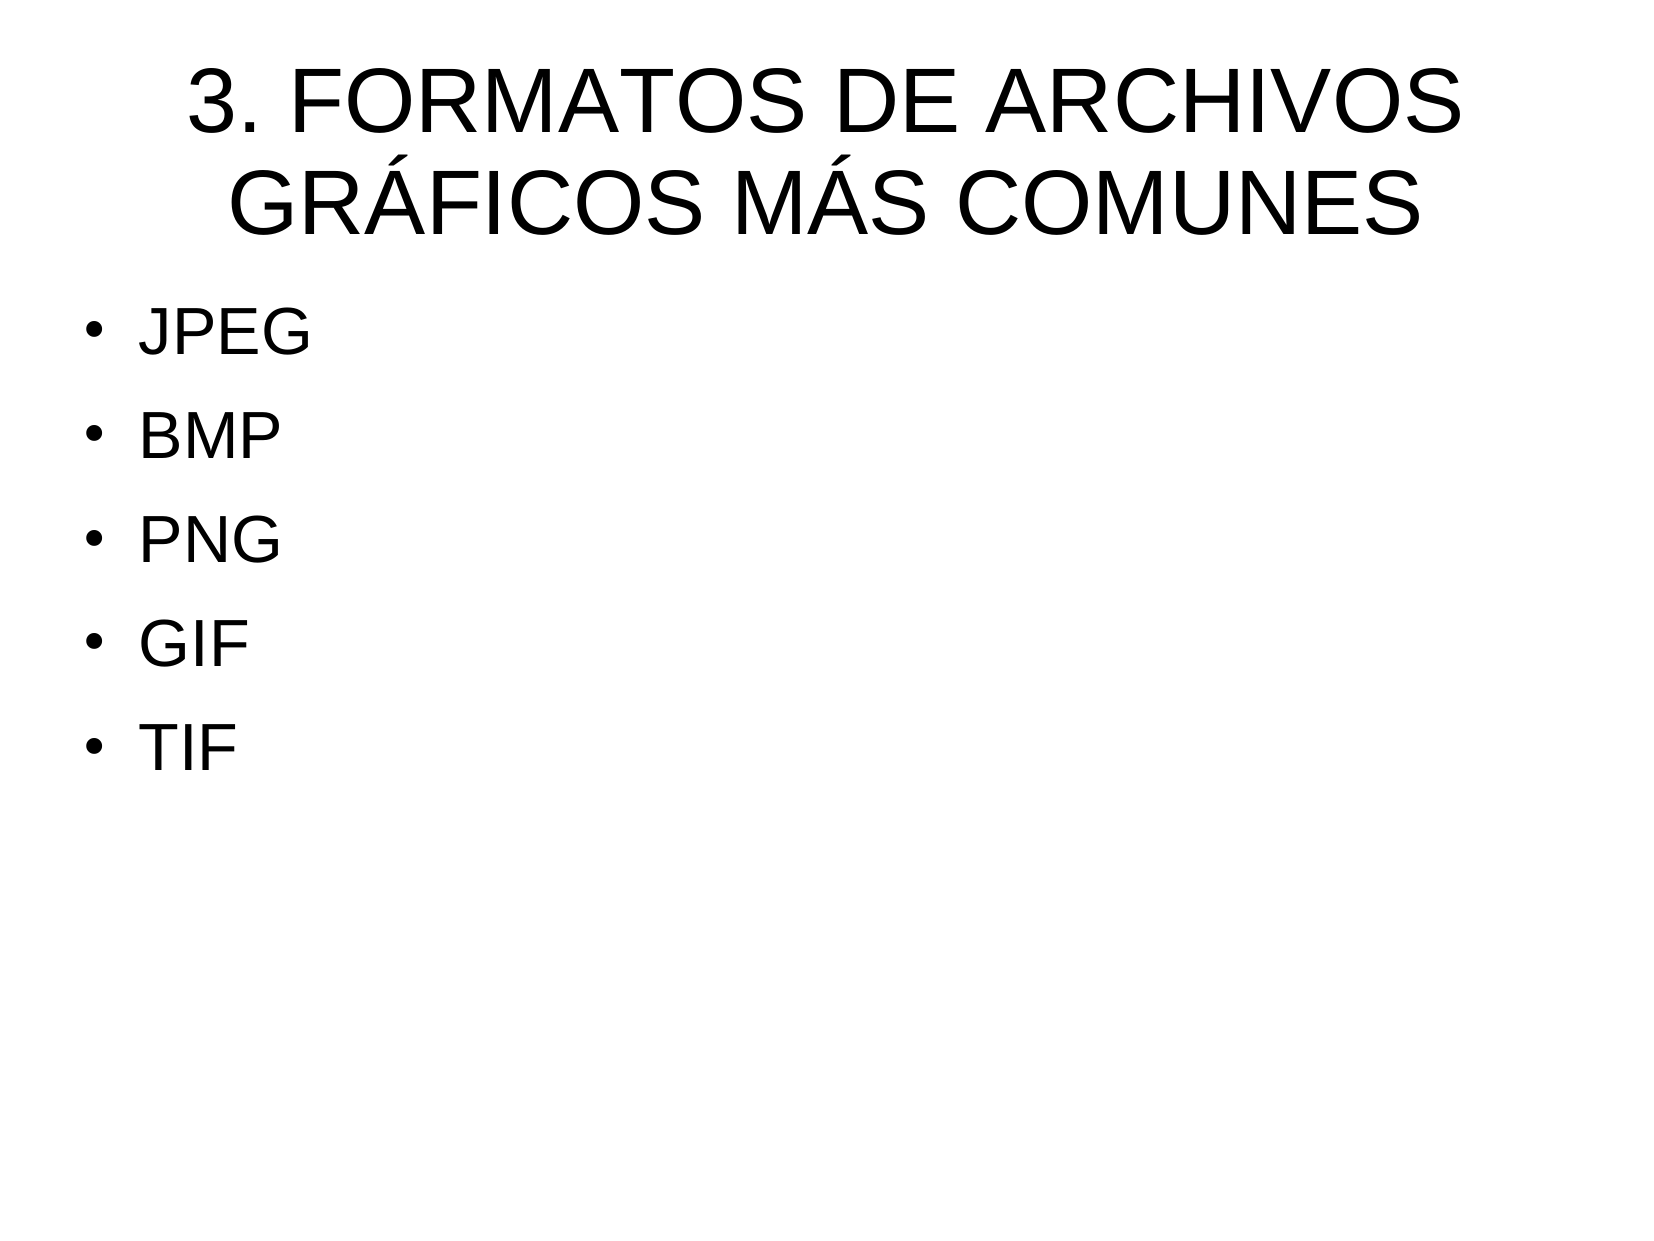

# 3. FORMATOS DE ARCHIVOS GRÁFICOS MÁS COMUNES
JPEG
BMP
PNG
GIF
TIF